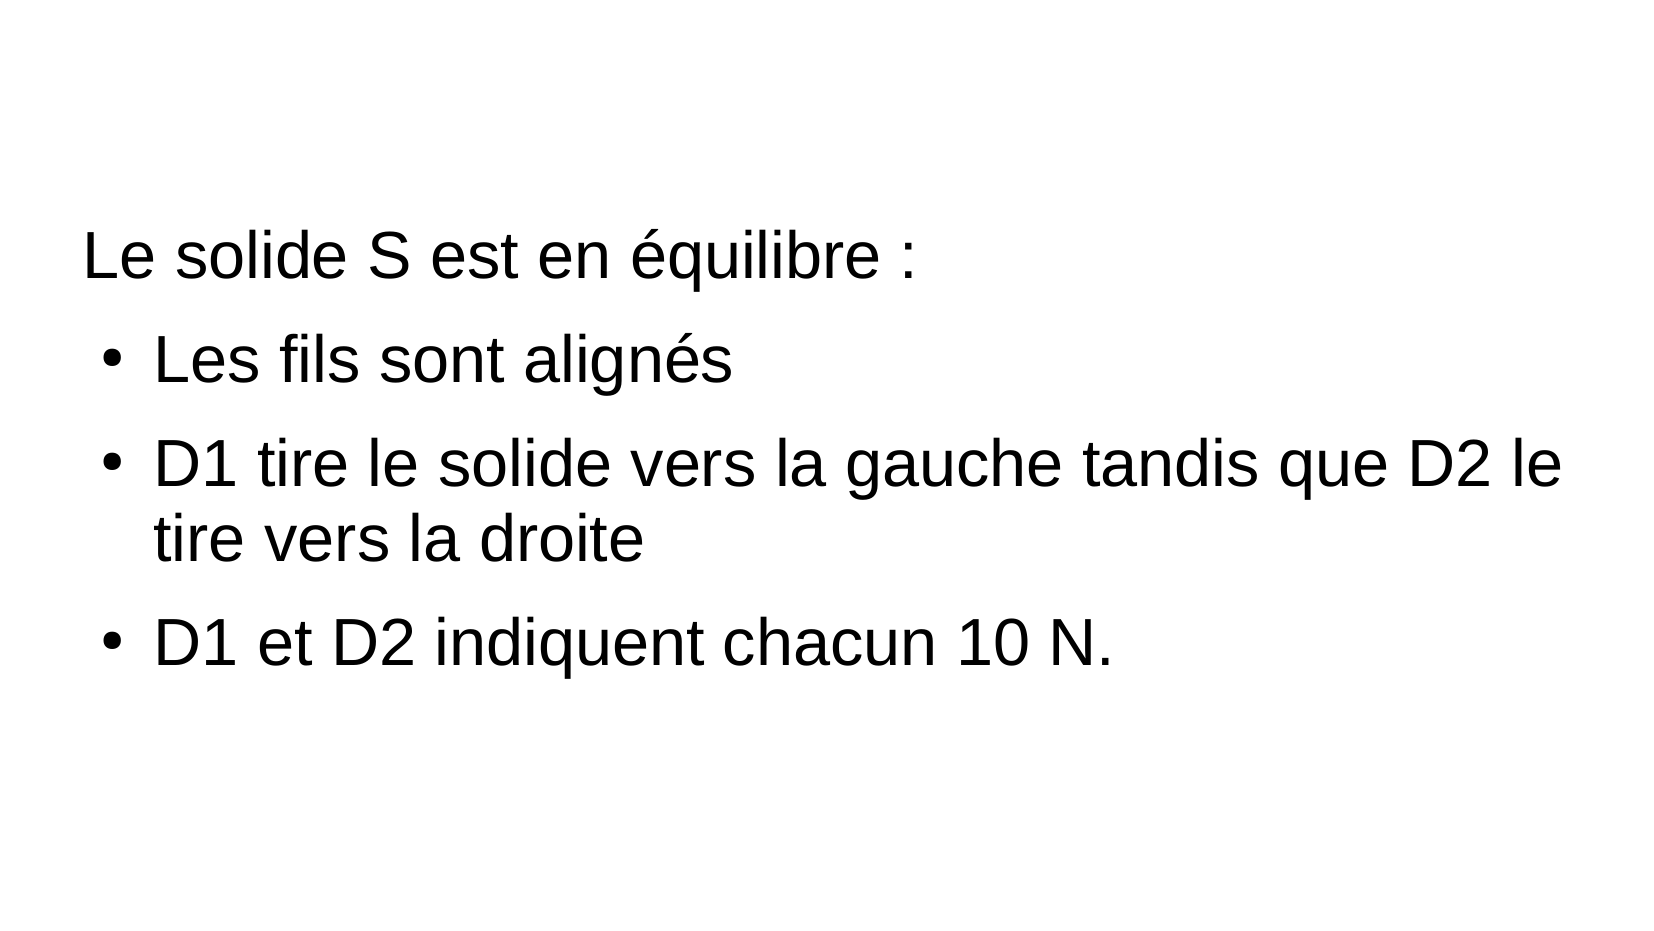

#
Le solide S est en équilibre :
Les fils sont alignés
D1 tire le solide vers la gauche tandis que D2 le tire vers la droite
D1 et D2 indiquent chacun 10 N.